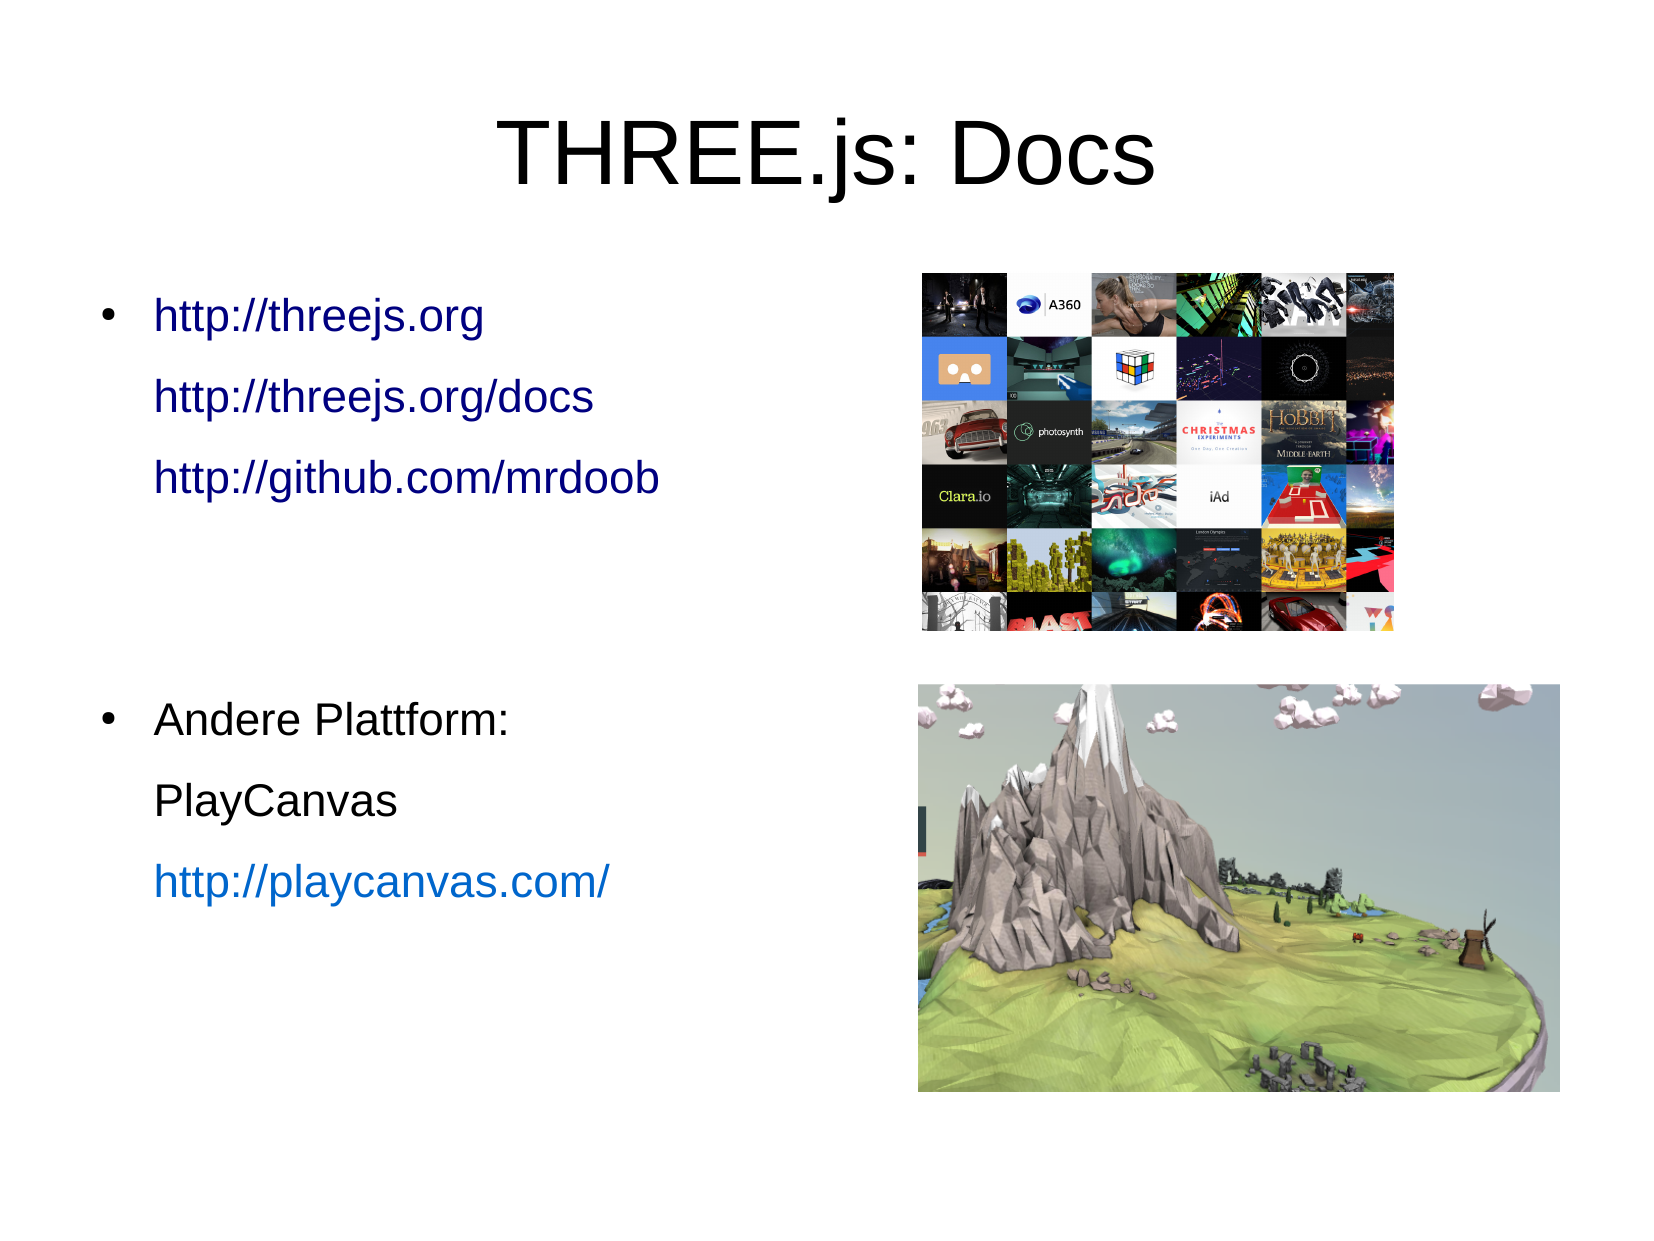

# THREE.js: Docs
http://threejs.org
http://threejs.org/docs
http://github.com/mrdoob
Andere Plattform:
PlayCanvas
http://playcanvas.com/